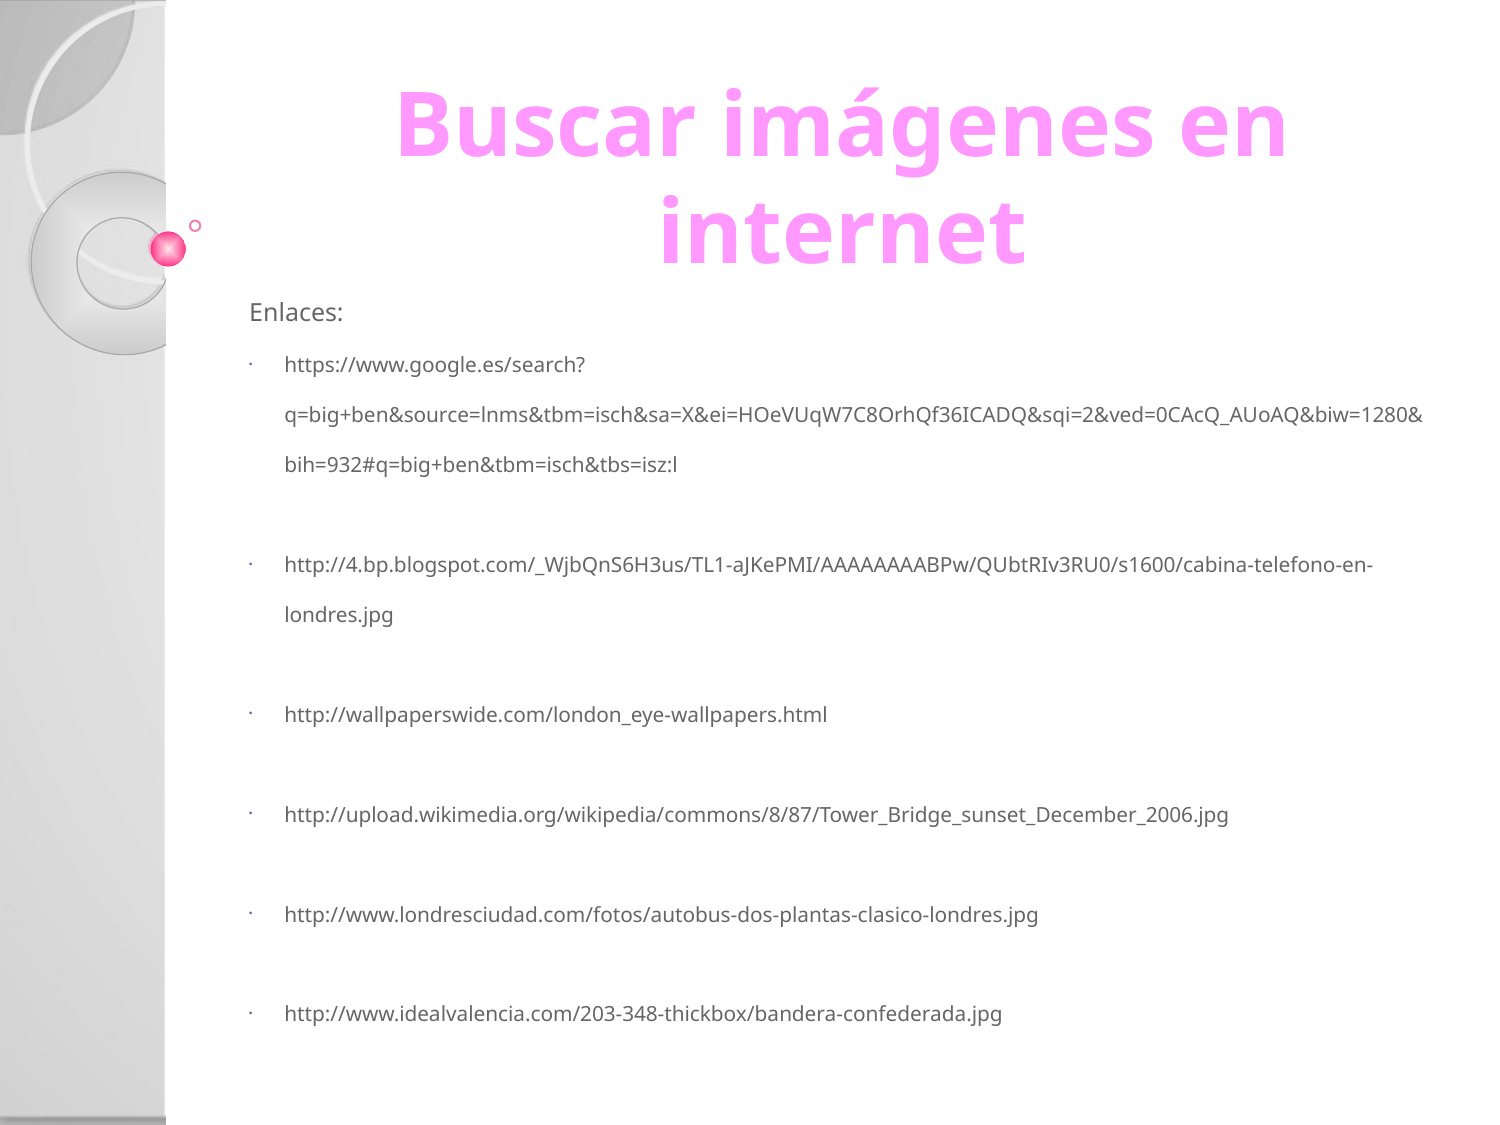

# Buscar imágenes en internet
Enlaces:
https://www.google.es/search?q=big+ben&source=lnms&tbm=isch&sa=X&ei=HOeVUqW7C8OrhQf36ICADQ&sqi=2&ved=0CAcQ_AUoAQ&biw=1280&bih=932#q=big+ben&tbm=isch&tbs=isz:l
http://4.bp.blogspot.com/_WjbQnS6H3us/TL1-aJKePMI/AAAAAAAABPw/QUbtRIv3RU0/s1600/cabina-telefono-en-londres.jpg
http://wallpaperswide.com/london_eye-wallpapers.html
http://upload.wikimedia.org/wikipedia/commons/8/87/Tower_Bridge_sunset_December_2006.jpg
http://www.londresciudad.com/fotos/autobus-dos-plantas-clasico-londres.jpg
http://www.idealvalencia.com/203-348-thickbox/bandera-confederada.jpg